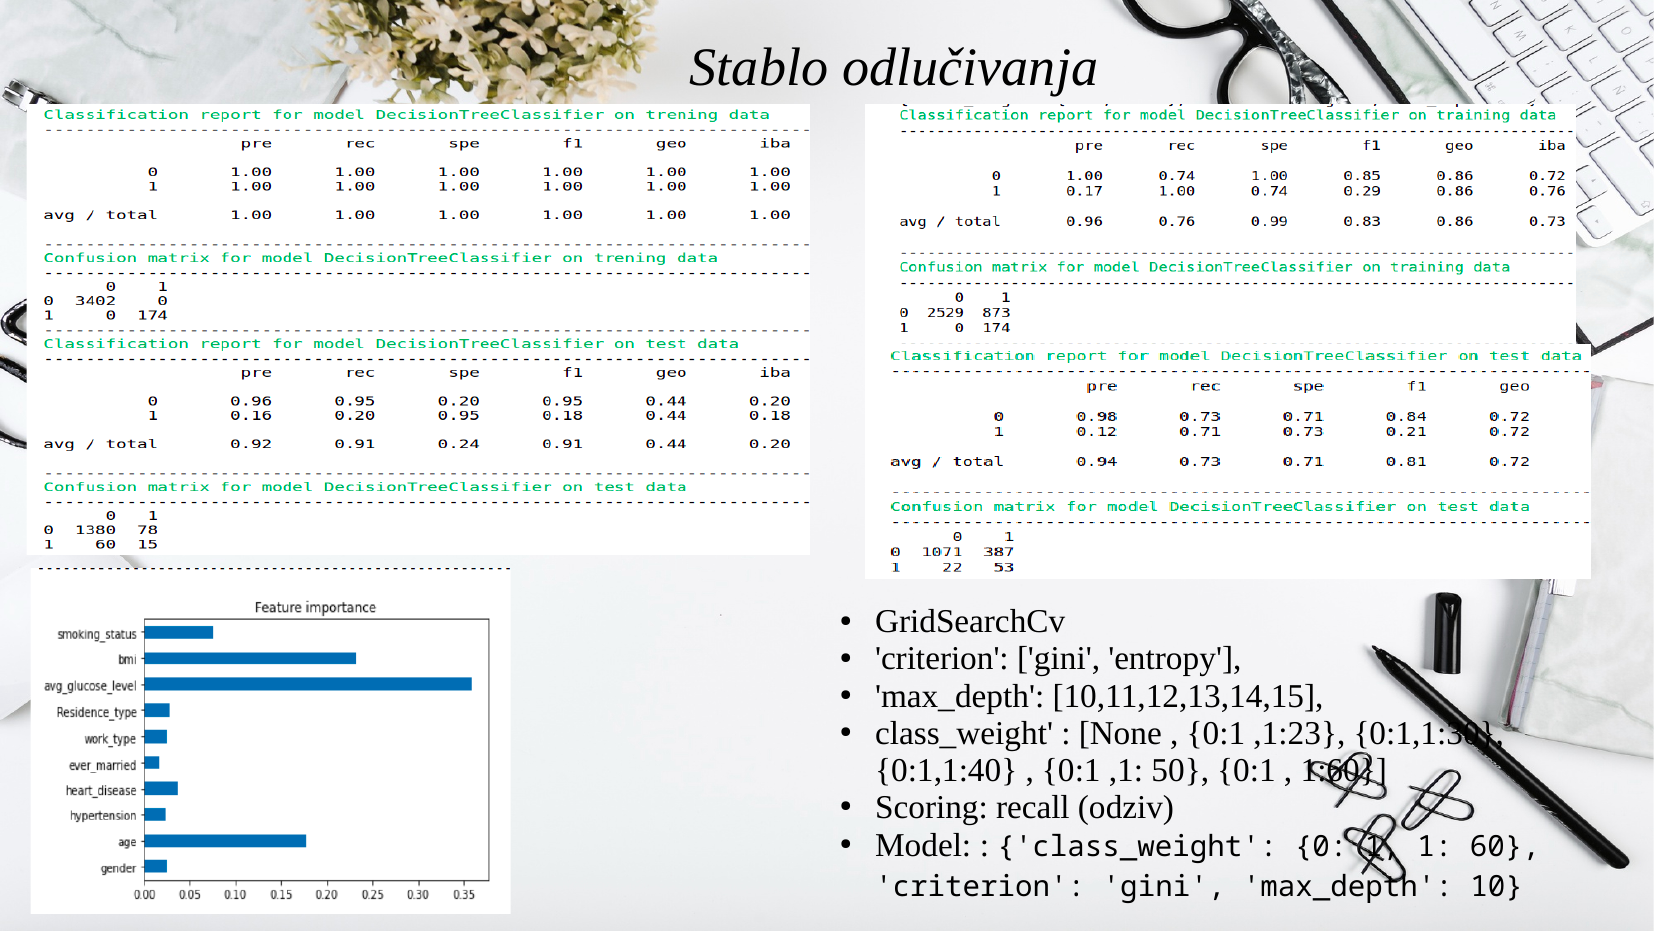

Stablo odlučivanja
GridSearchCv
'criterion': ['gini', 'entropy'],
'max_depth': [10,11,12,13,14,15],
class_weight' : [None , {0:1 ,1:23}, {0:1,1:30},{0:1,1:40} , {0:1 ,1: 50}, {0:1 , 1:60}]
Scoring: recall (odziv)
Model: : {'class_weight': {0: 1, 1: 60}, 'criterion': 'gini', 'max_depth': 10}